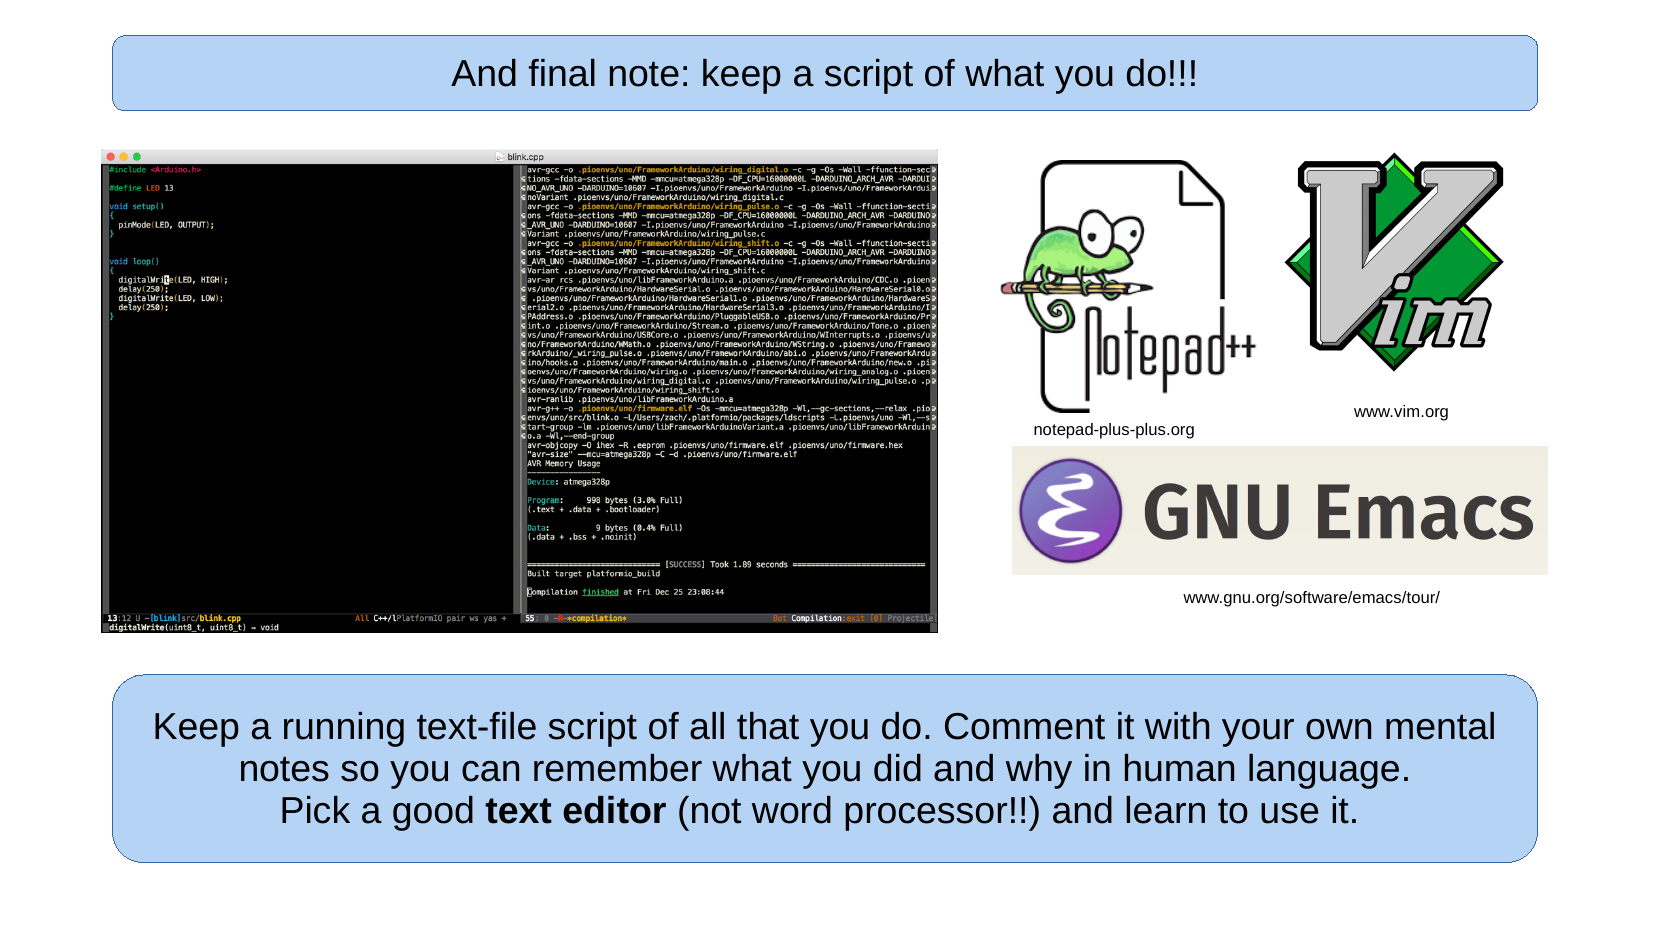

And final note: keep a script of what you do!!!
www.vim.org
notepad-plus-plus.org
www.gnu.org/software/emacs/tour/
Keep a running text-file script of all that you do. Comment it with your own mental notes so you can remember what you did and why in human language.
Pick a good text editor (not word processor!!) and learn to use it.